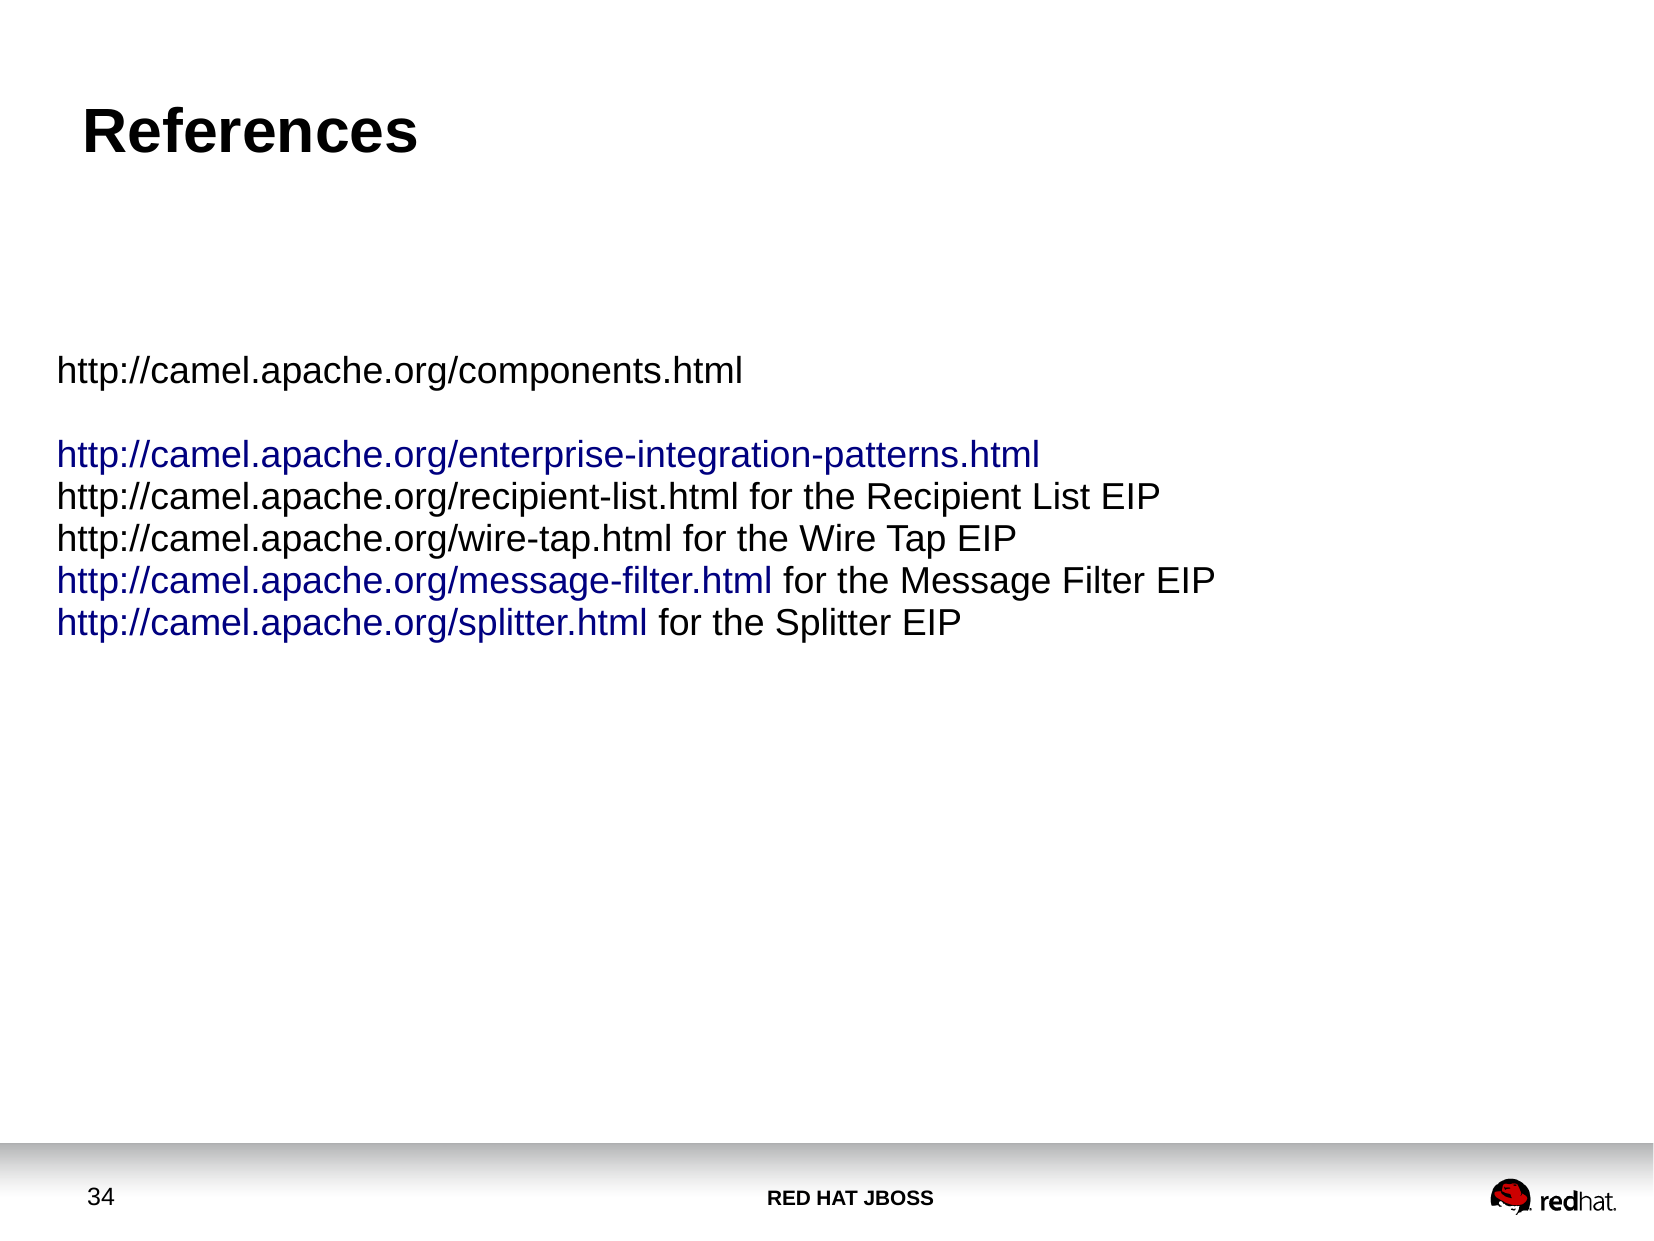

# References
http://camel.apache.org/components.html
http://camel.apache.org/enterprise-integration-patterns.html
http://camel.apache.org/recipient-list.html for the Recipient List EIP
http://camel.apache.org/wire-tap.html for the Wire Tap EIP
http://camel.apache.org/message-filter.html for the Message Filter EIP
http://camel.apache.org/splitter.html for the Splitter EIP